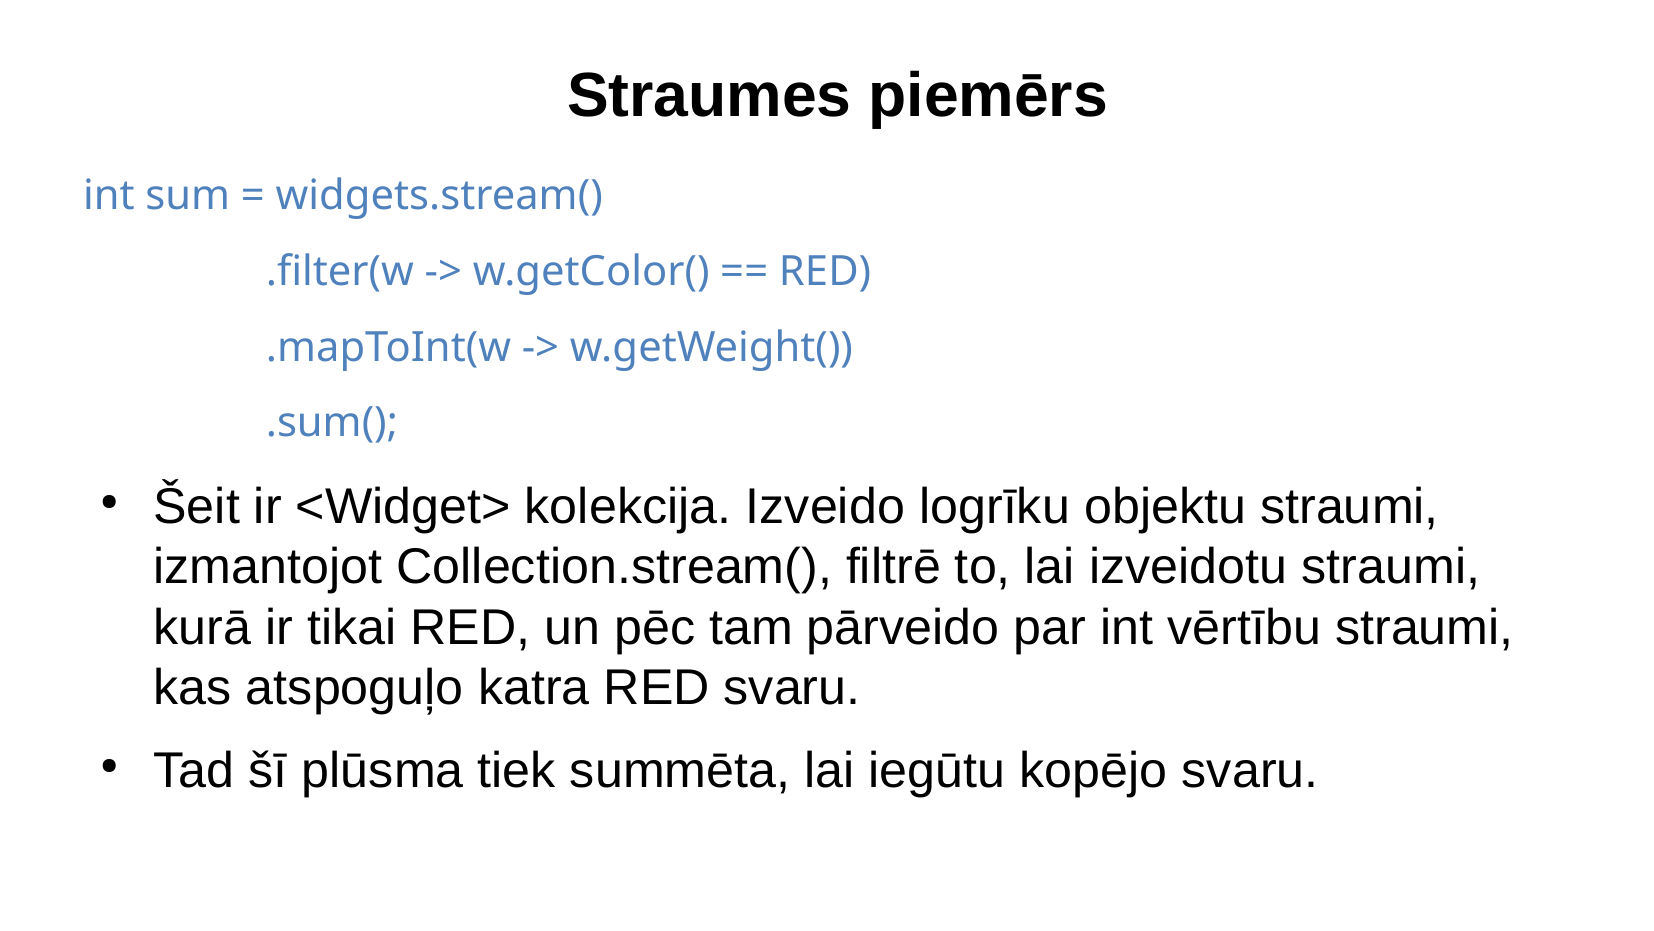

# Straumes piemērs
int sum = widgets.stream()
 .filter(w -> w.getColor() == RED)
 .mapToInt(w -> w.getWeight())
 .sum();
Šeit ir <Widget> kolekcija. Izveido logrīku objektu straumi, izmantojot Collection.stream(), filtrē to, lai izveidotu straumi, kurā ir tikai RED, un pēc tam pārveido par int vērtību straumi, kas atspoguļo katra RED svaru.
Tad šī plūsma tiek summēta, lai iegūtu kopējo svaru.